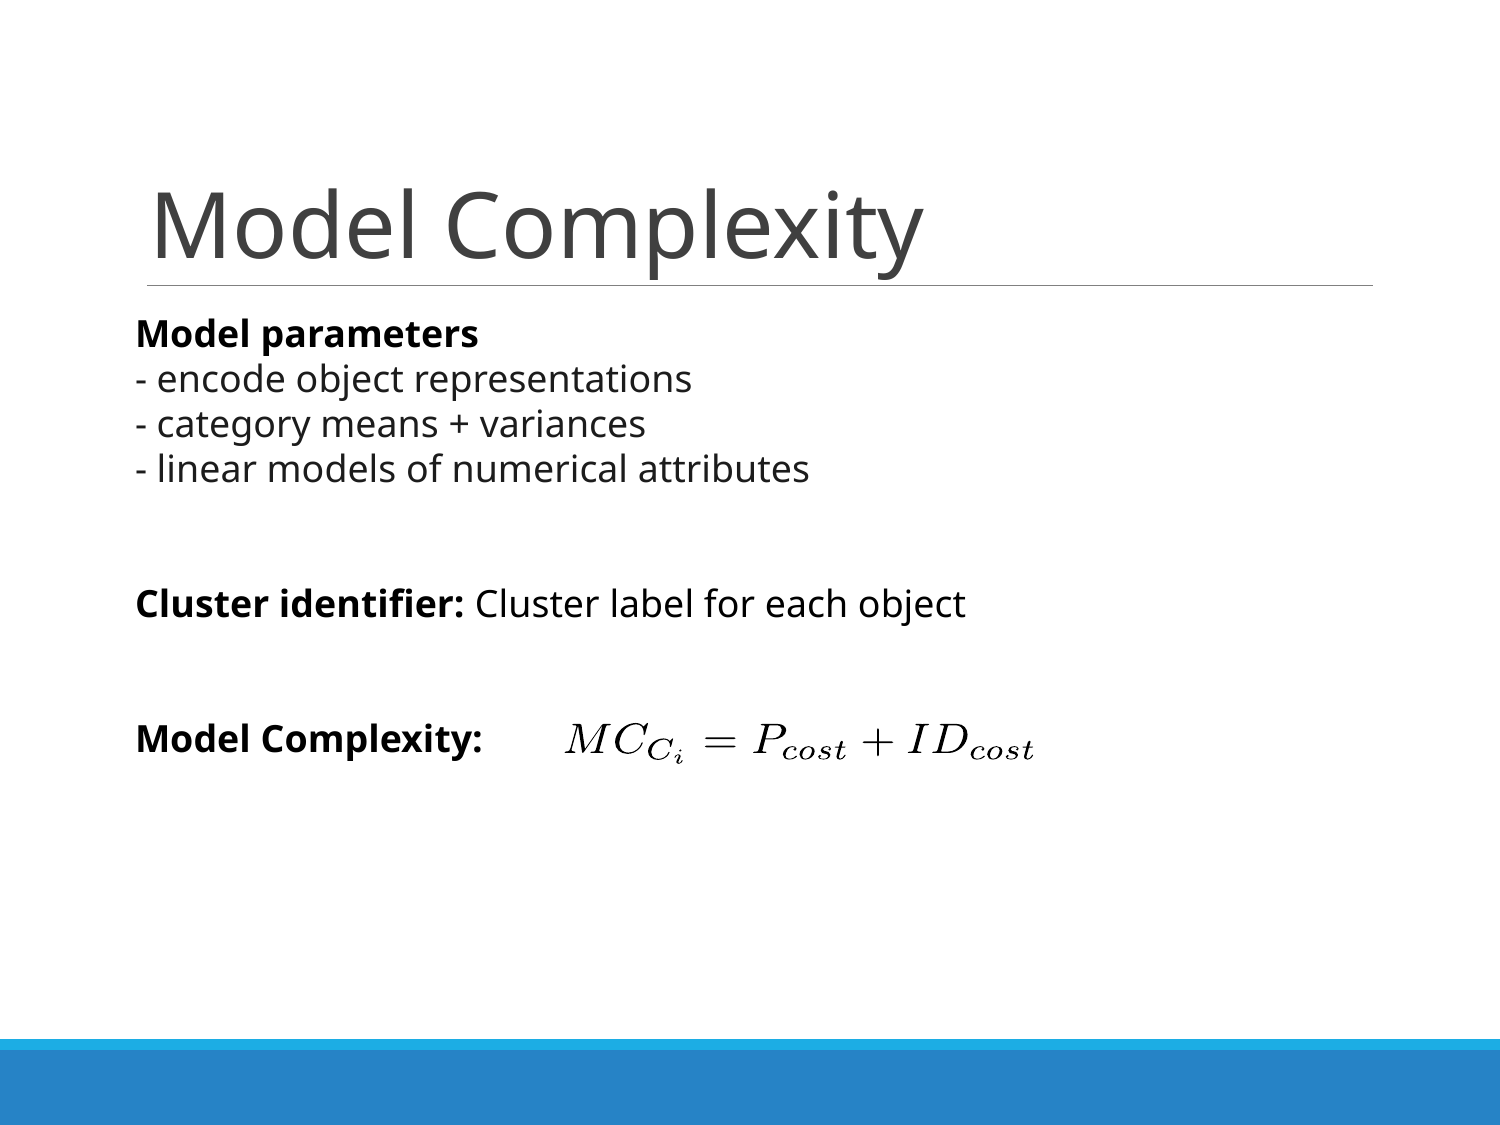

Model Complexity
Model parameters
- encode object representations
- category means + variances
- linear models of numerical attributes
Cluster identifier: Cluster label for each object
Model Complexity: